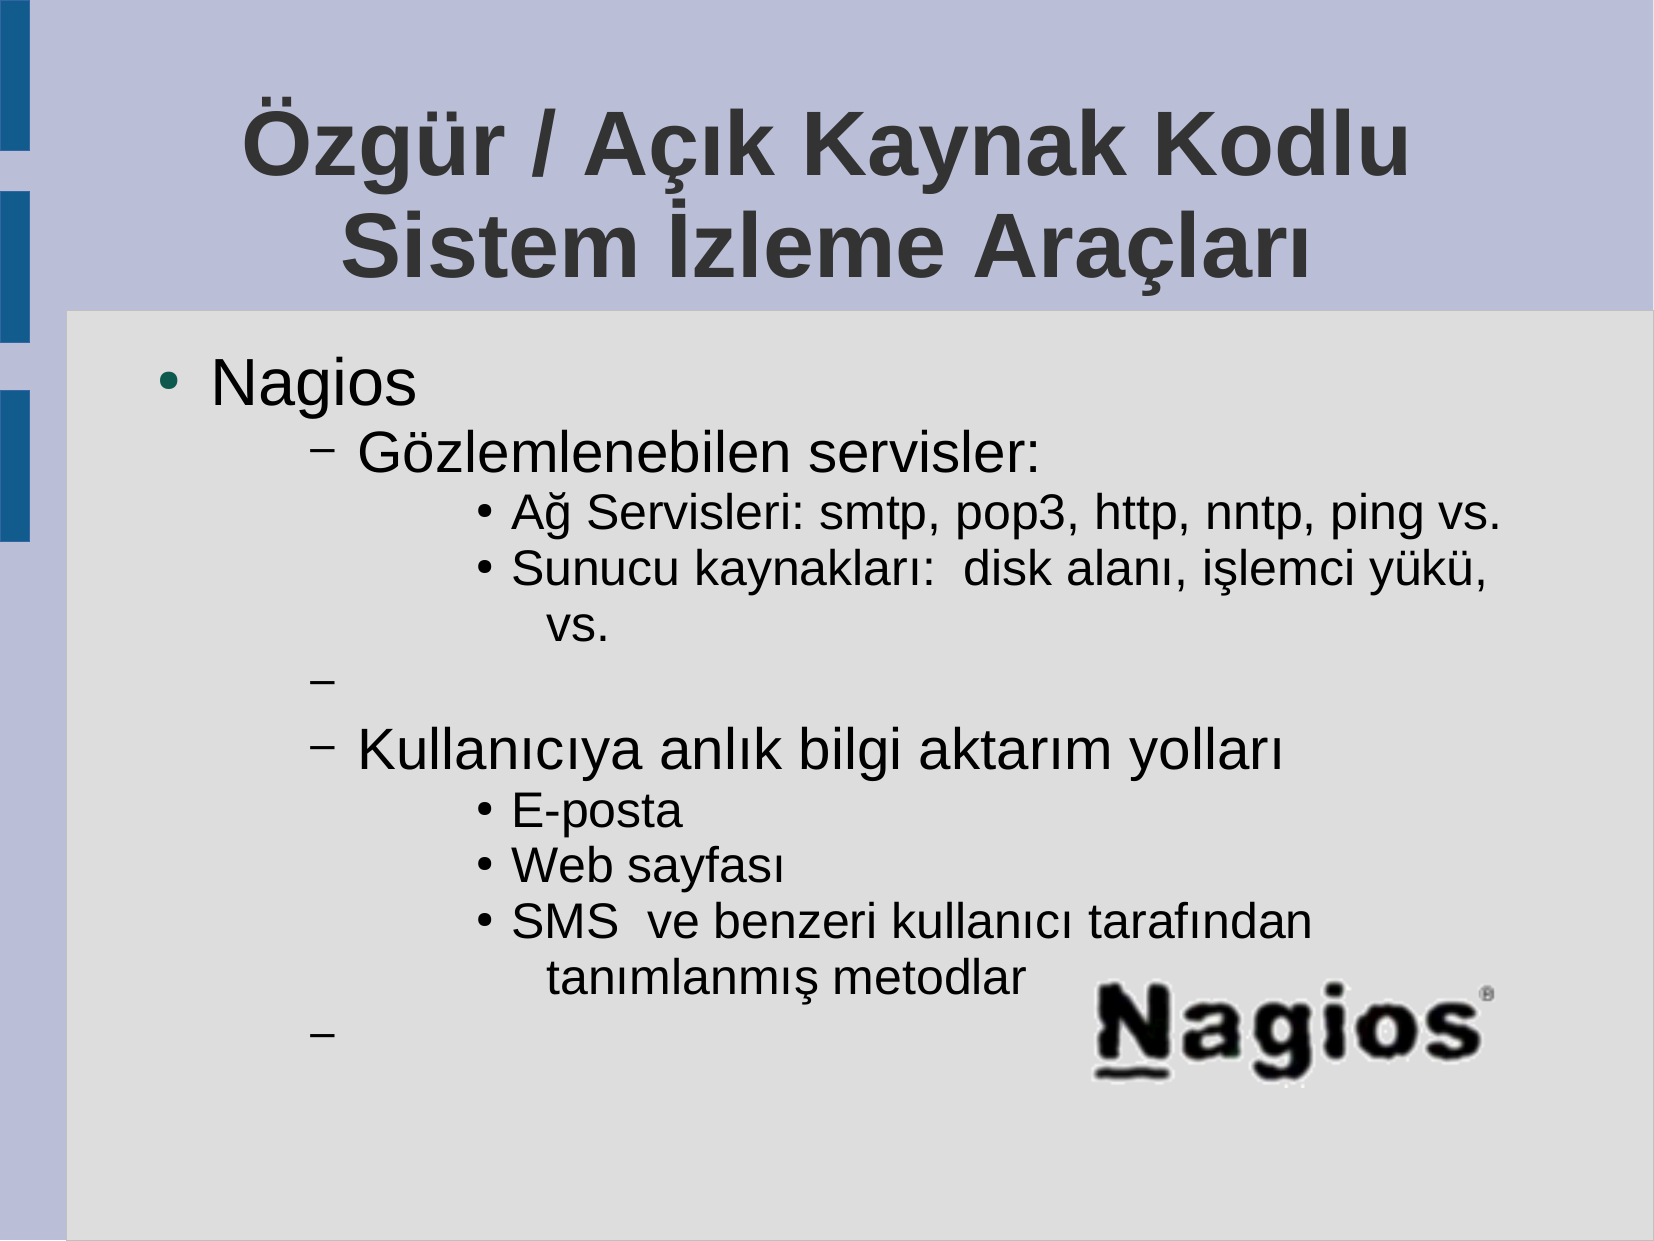

# Özgür / Açık Kaynak Kodlu Sistem İzleme Araçları
Nagios
Gözlemlenebilen servisler:
Ağ Servisleri: smtp, pop3, http, nntp, ping vs.
Sunucu kaynakları: disk alanı, işlemci yükü, vs.
Kullanıcıya anlık bilgi aktarım yolları
E-posta
Web sayfası
SMS ve benzeri kullanıcı tarafından tanımlanmış metodlar